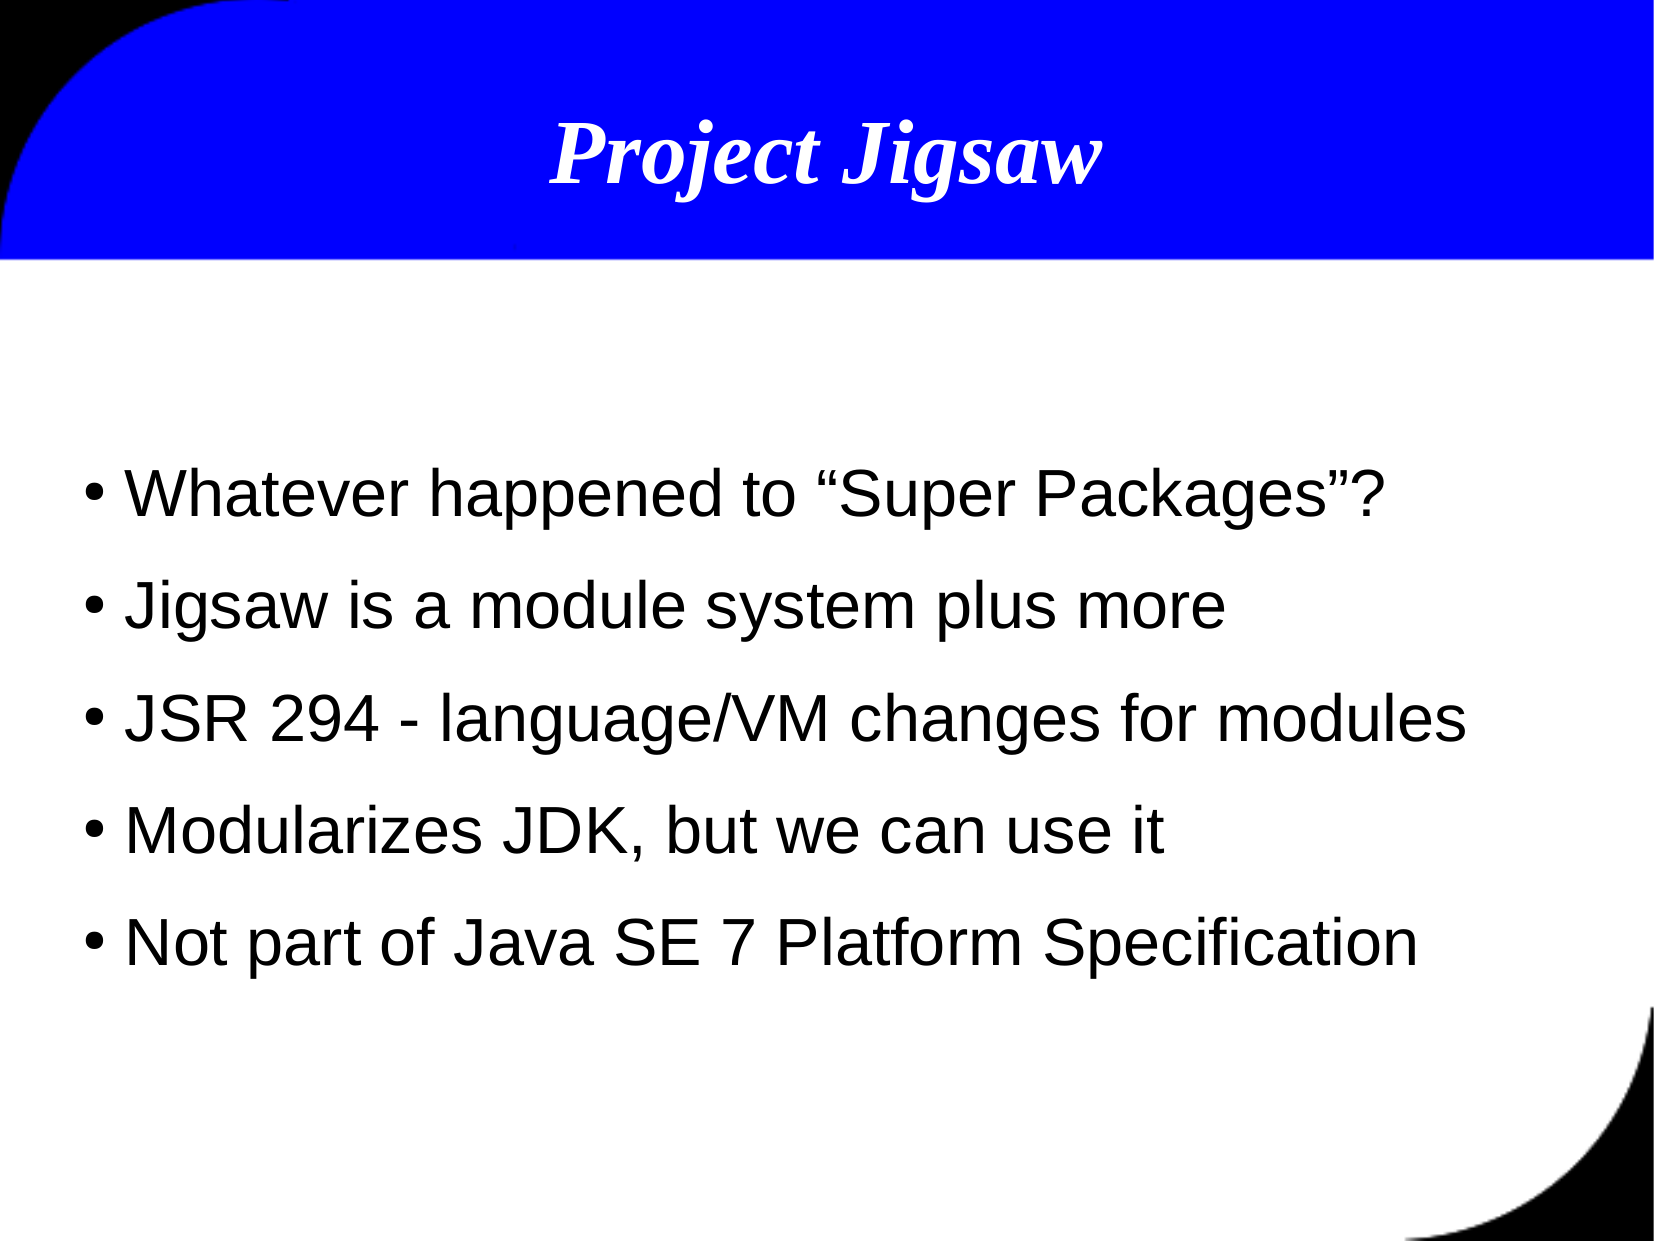

# Project Jigsaw
 Whatever happened to “Super Packages”?
 Jigsaw is a module system plus more
 JSR 294 - language/VM changes for modules
 Modularizes JDK, but we can use it
 Not part of Java SE 7 Platform Specification